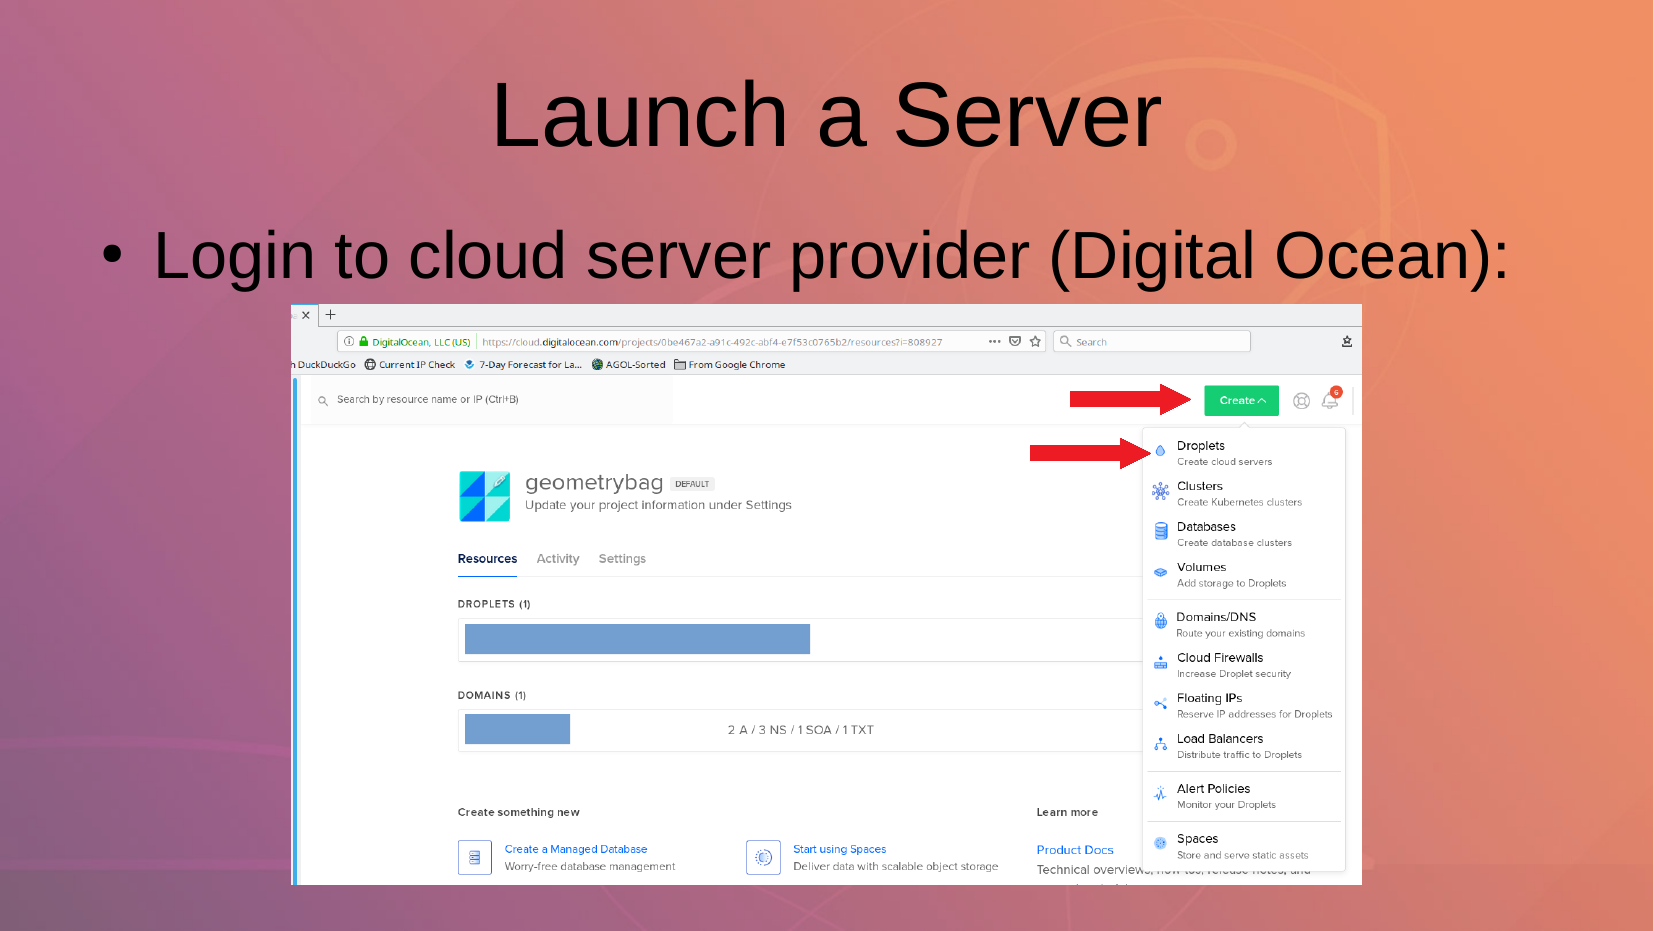

# Launch a Server
Login to cloud server provider (Digital Ocean):